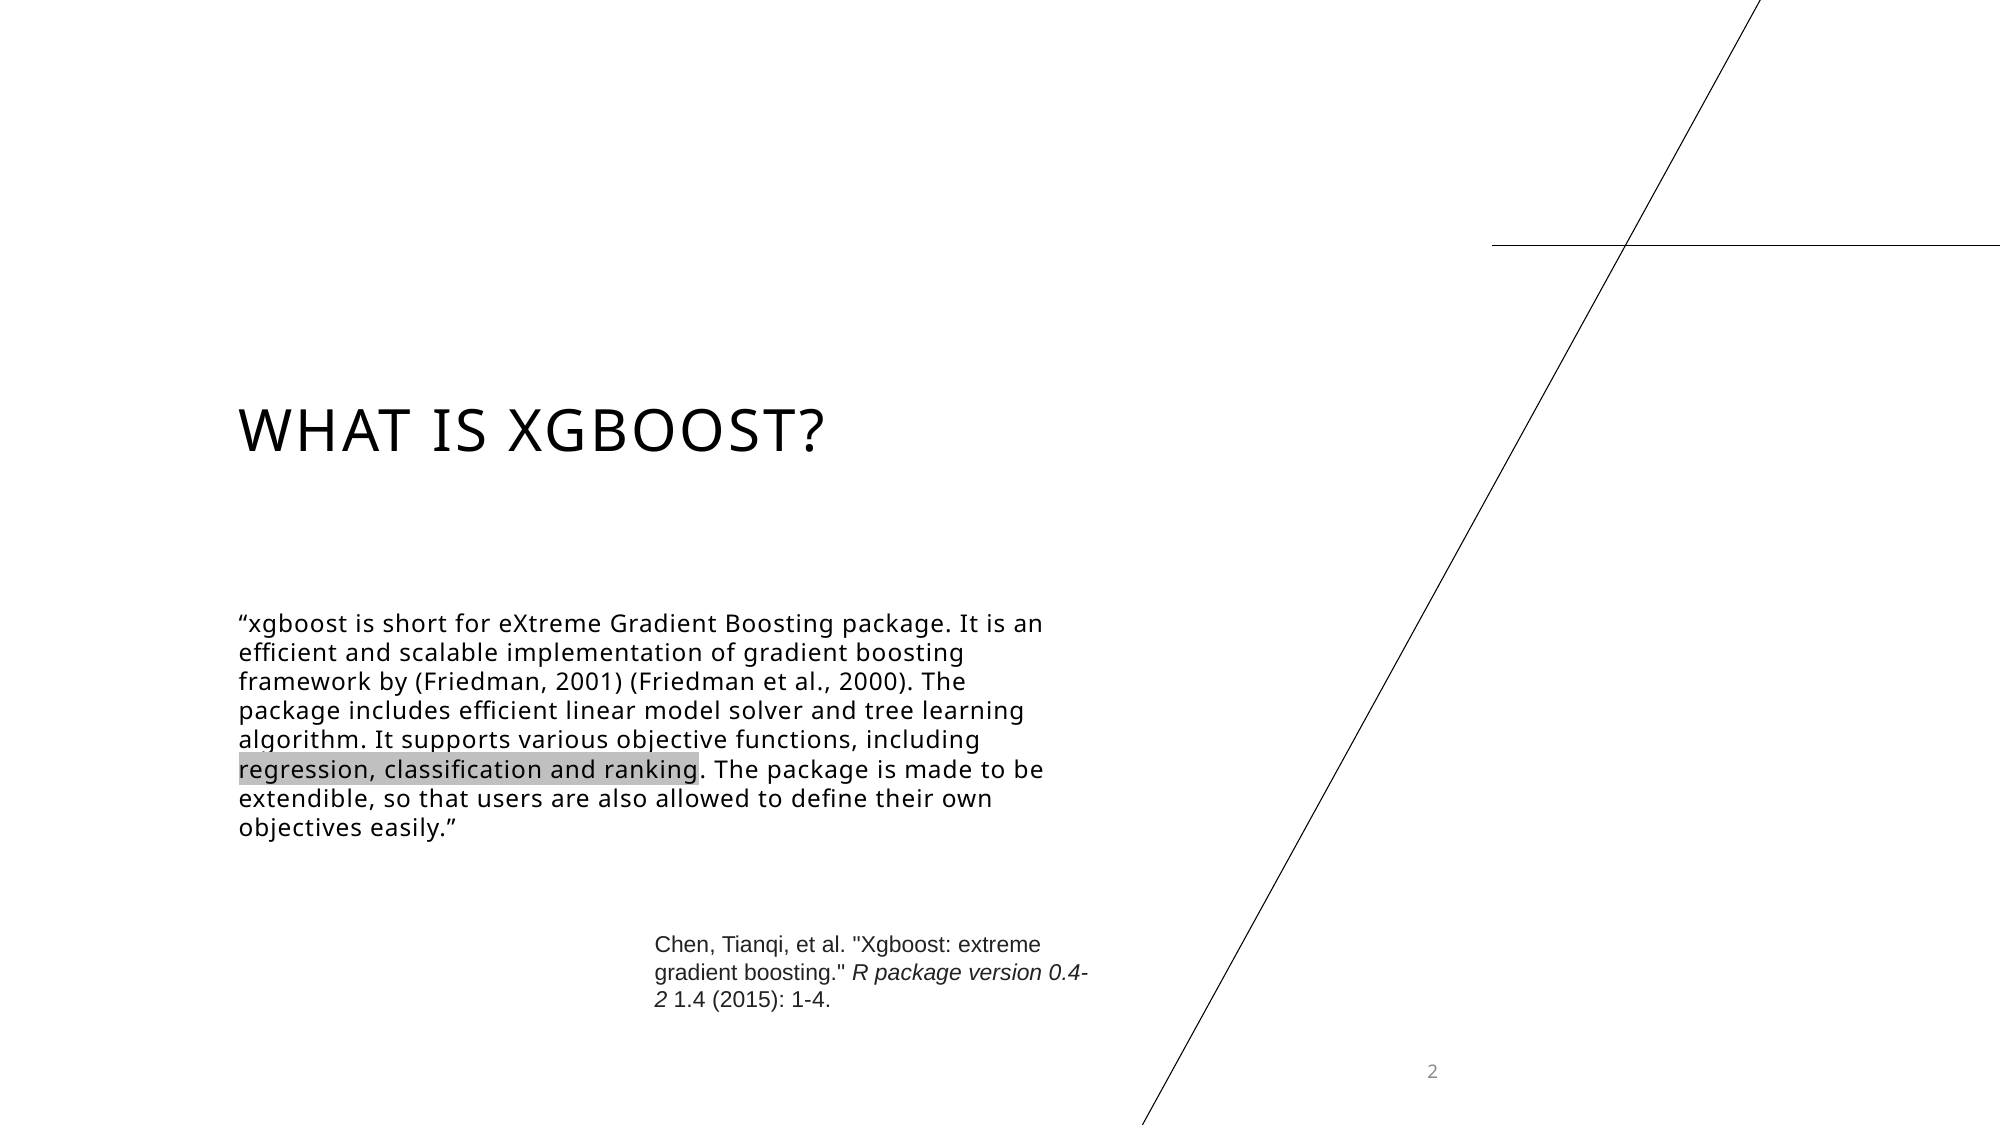

# What is xgboost?
“xgboost is short for eXtreme Gradient Boosting package. It is an efficient and scalable implementation of gradient boosting framework by (Friedman, 2001) (Friedman et al., 2000). The package includes efficient linear model solver and tree learning algorithm. It supports various objective functions, including regression, classification and ranking. The package is made to be extendible, so that users are also allowed to define their own objectives easily.”
Chen, Tianqi, et al. "Xgboost: extreme gradient boosting." R package version 0.4-2 1.4 (2015): 1-4.